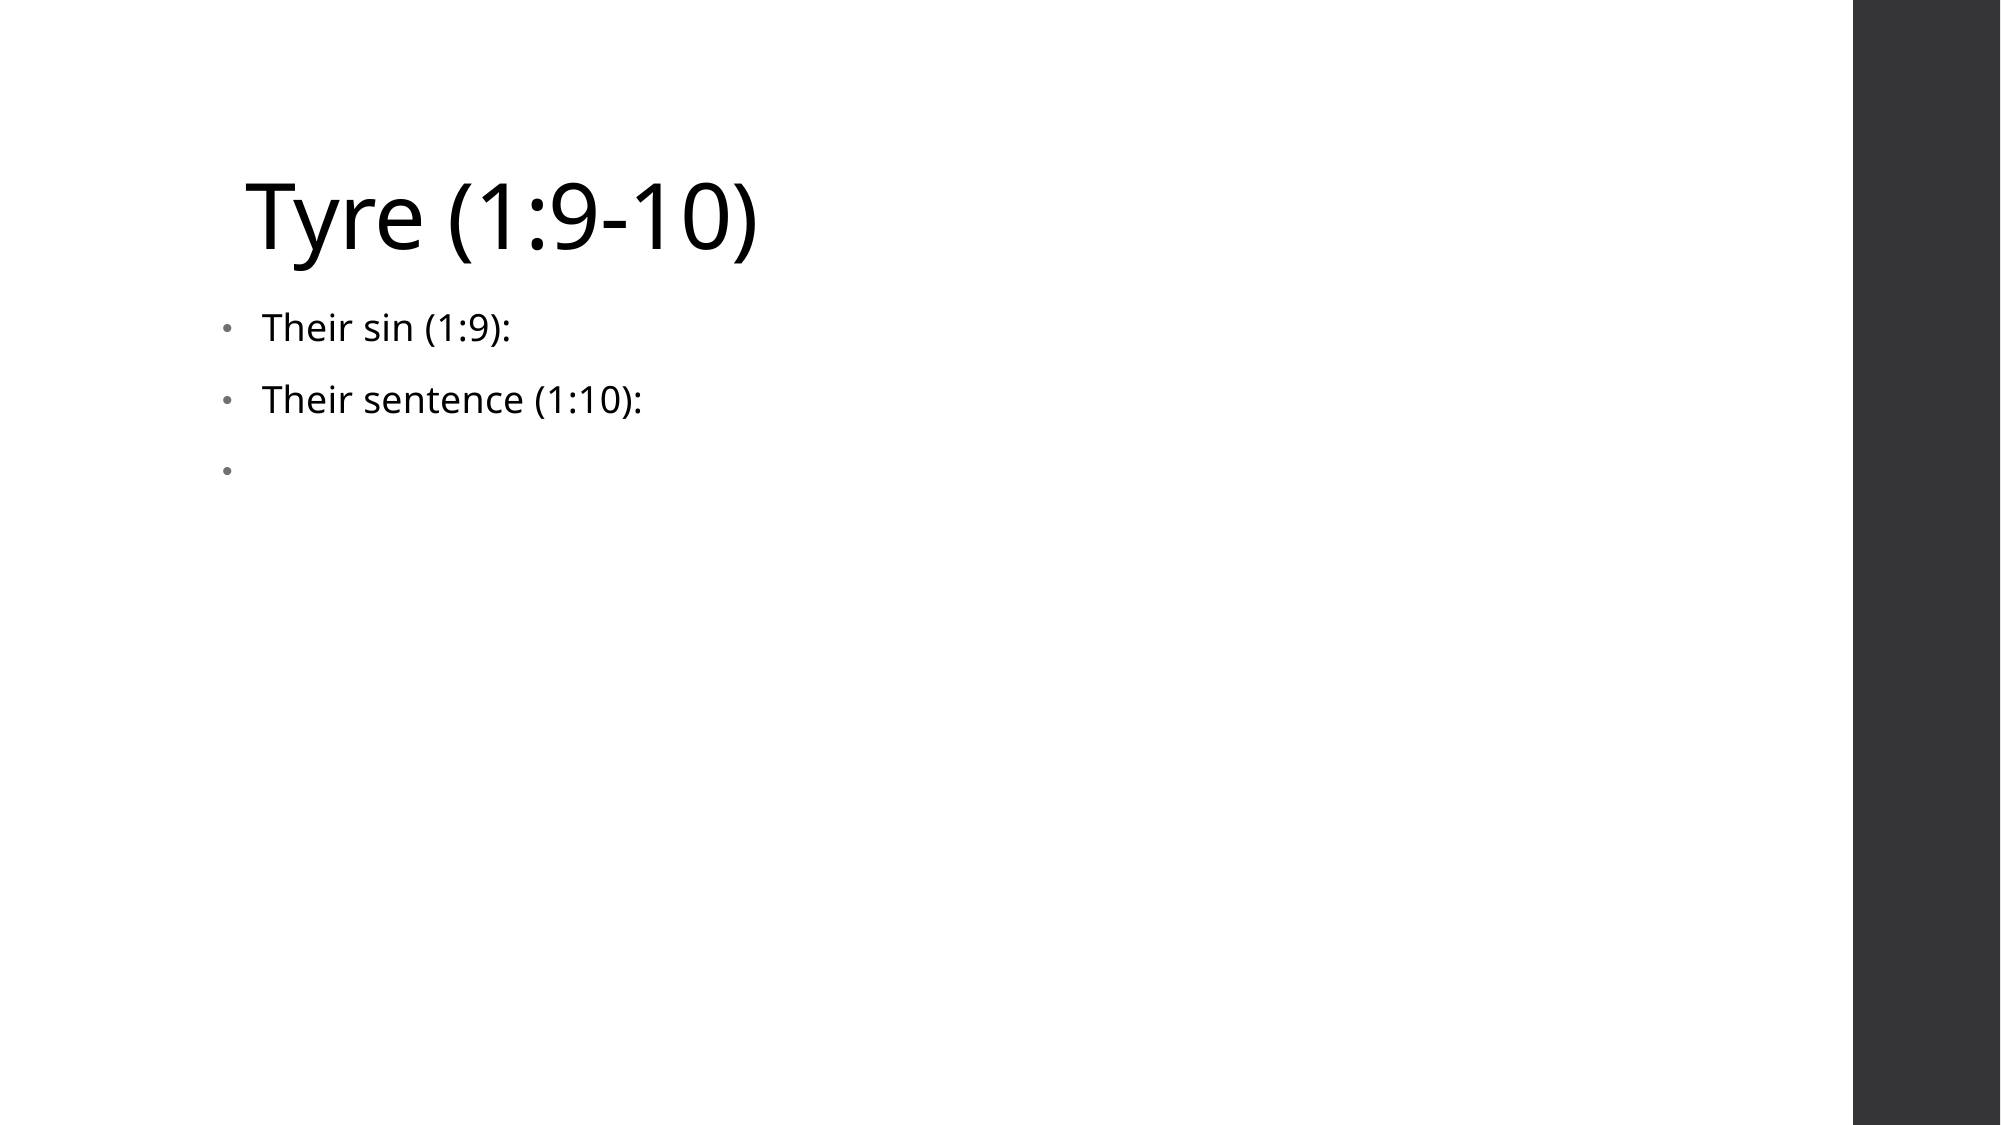

# Tyre (1:9-10)
 Their sin (1:9):
 Their sentence (1:10):